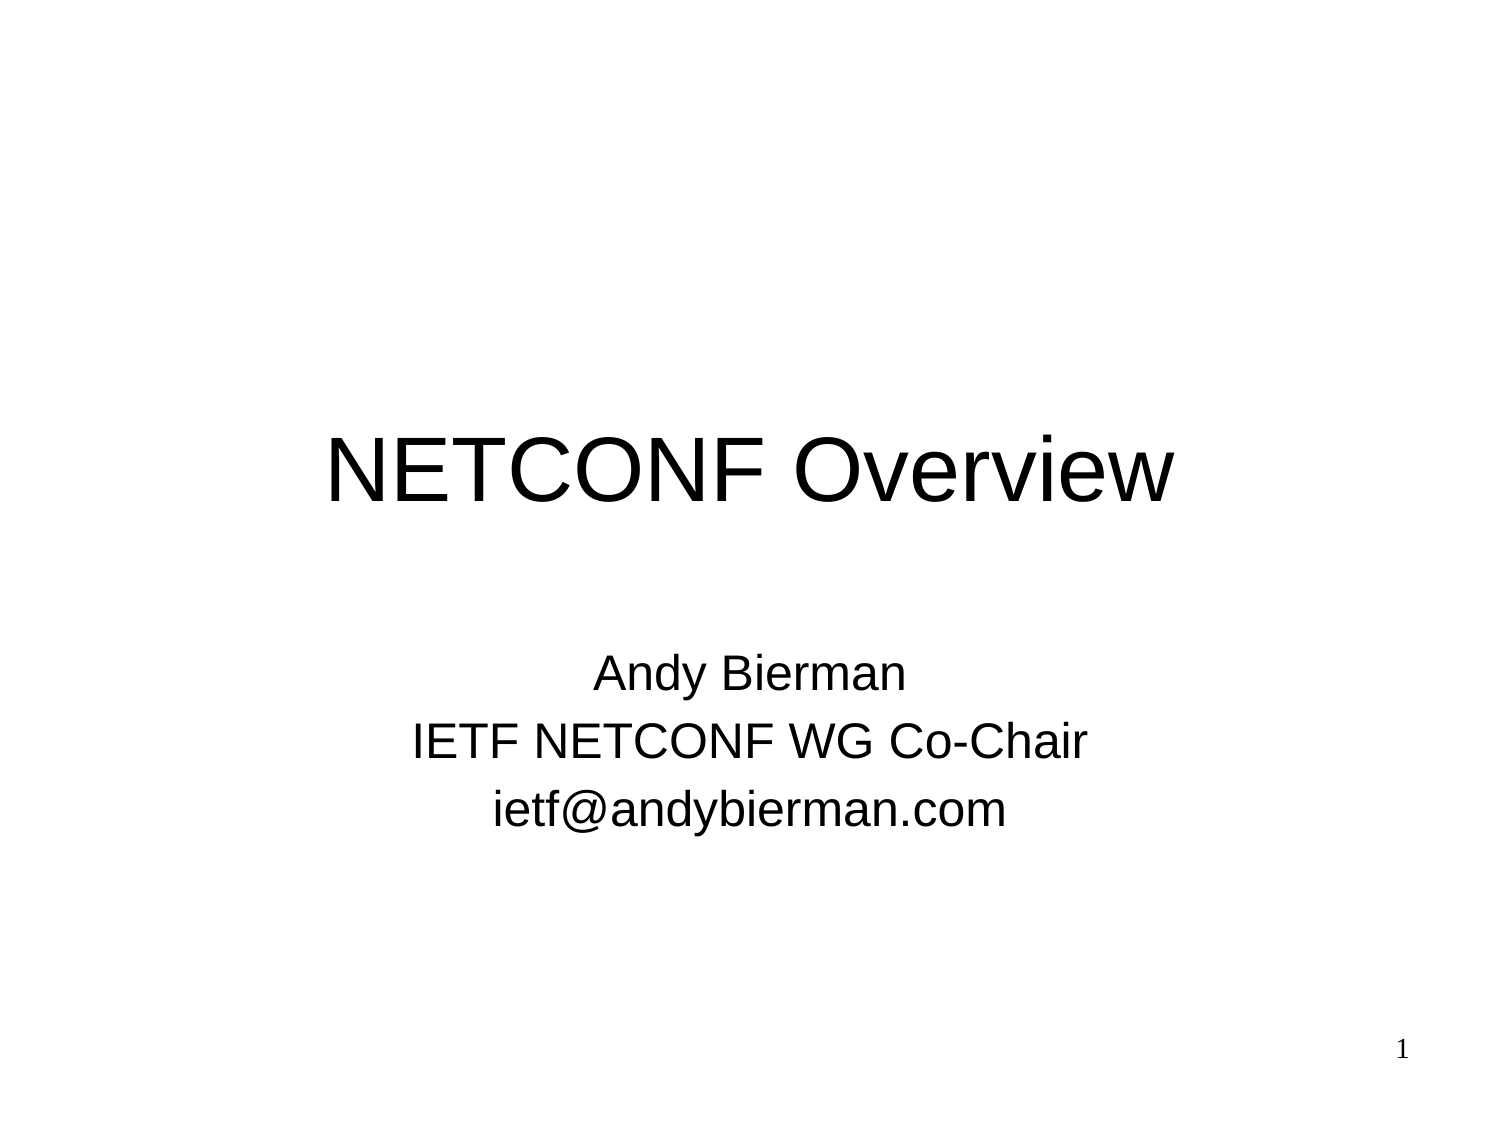

# NETCONF Overview
Andy Bierman
IETF NETCONF WG Co-Chair
ietf@andybierman.com
1